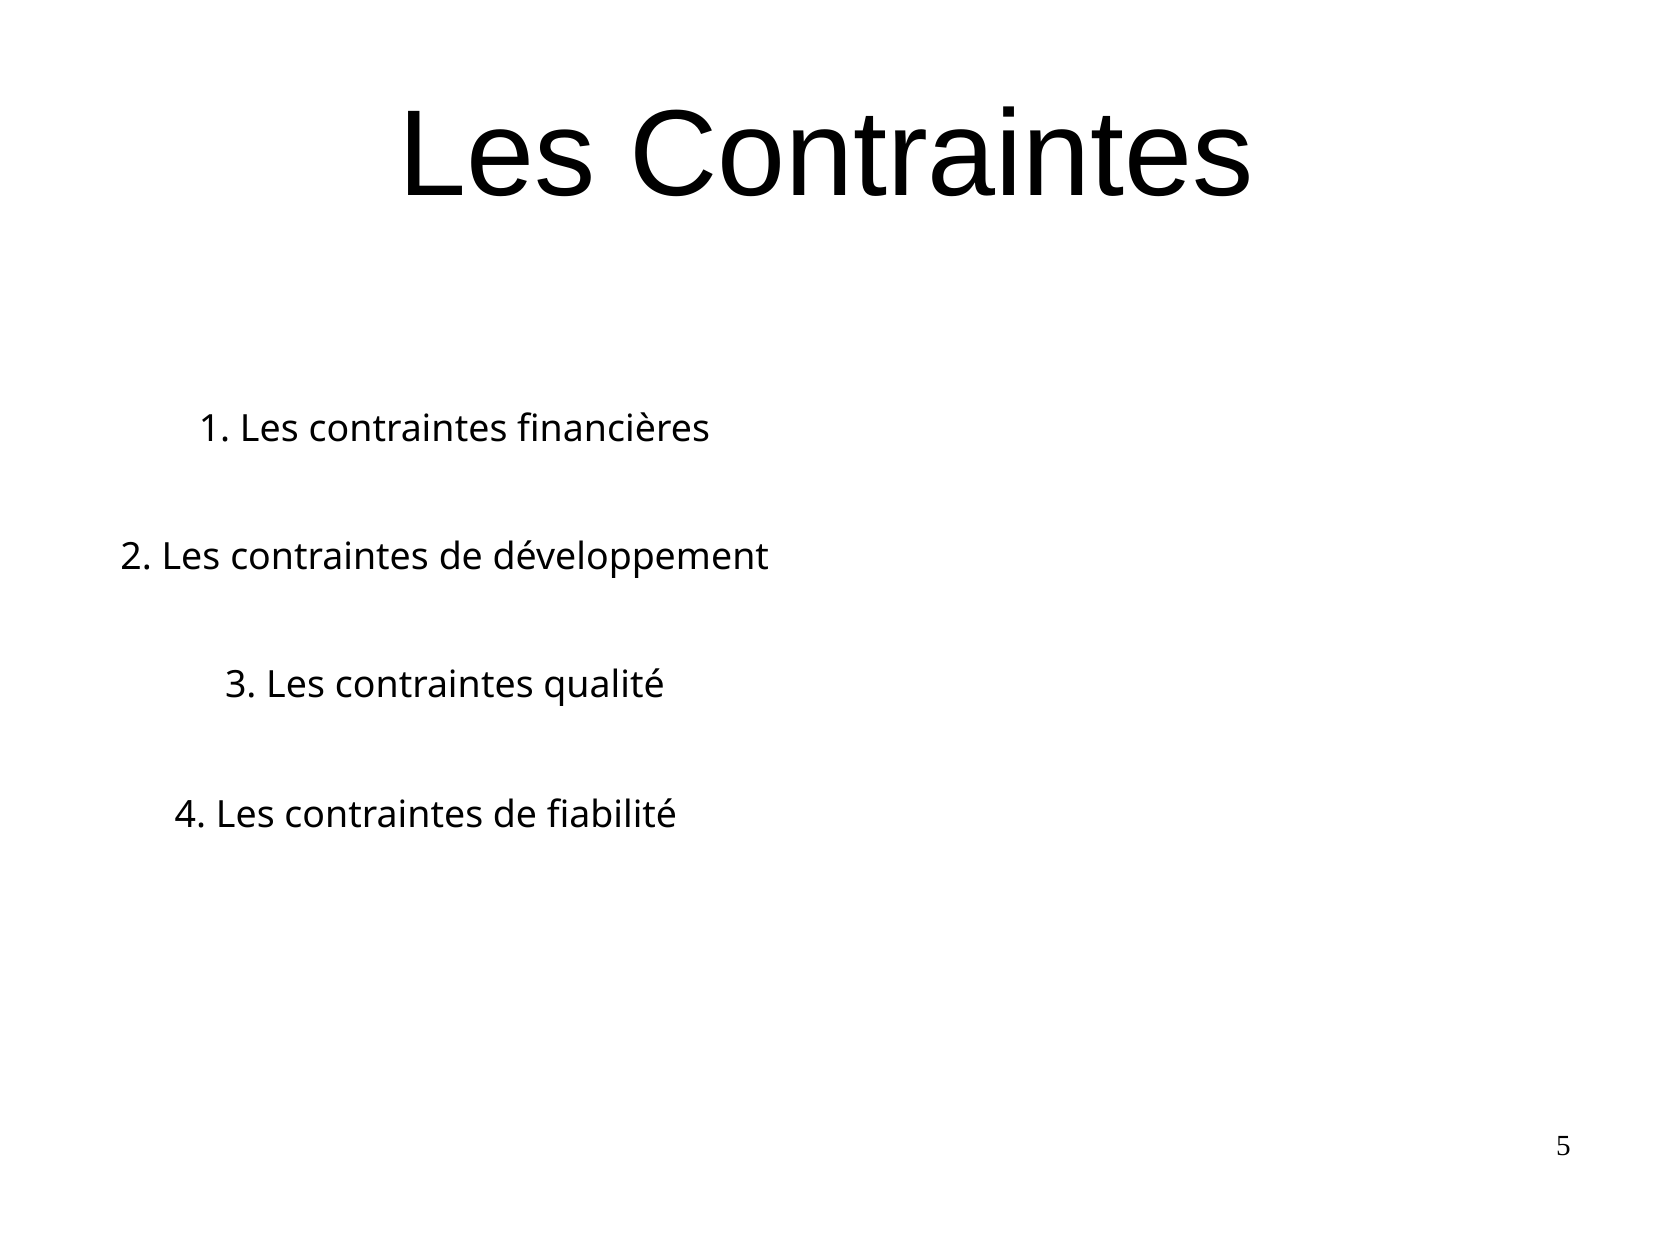

# Les Contraintes
1. Les contraintes financières
2. Les contraintes de développement
3. Les contraintes qualité
4. Les contraintes de fiabilité
5